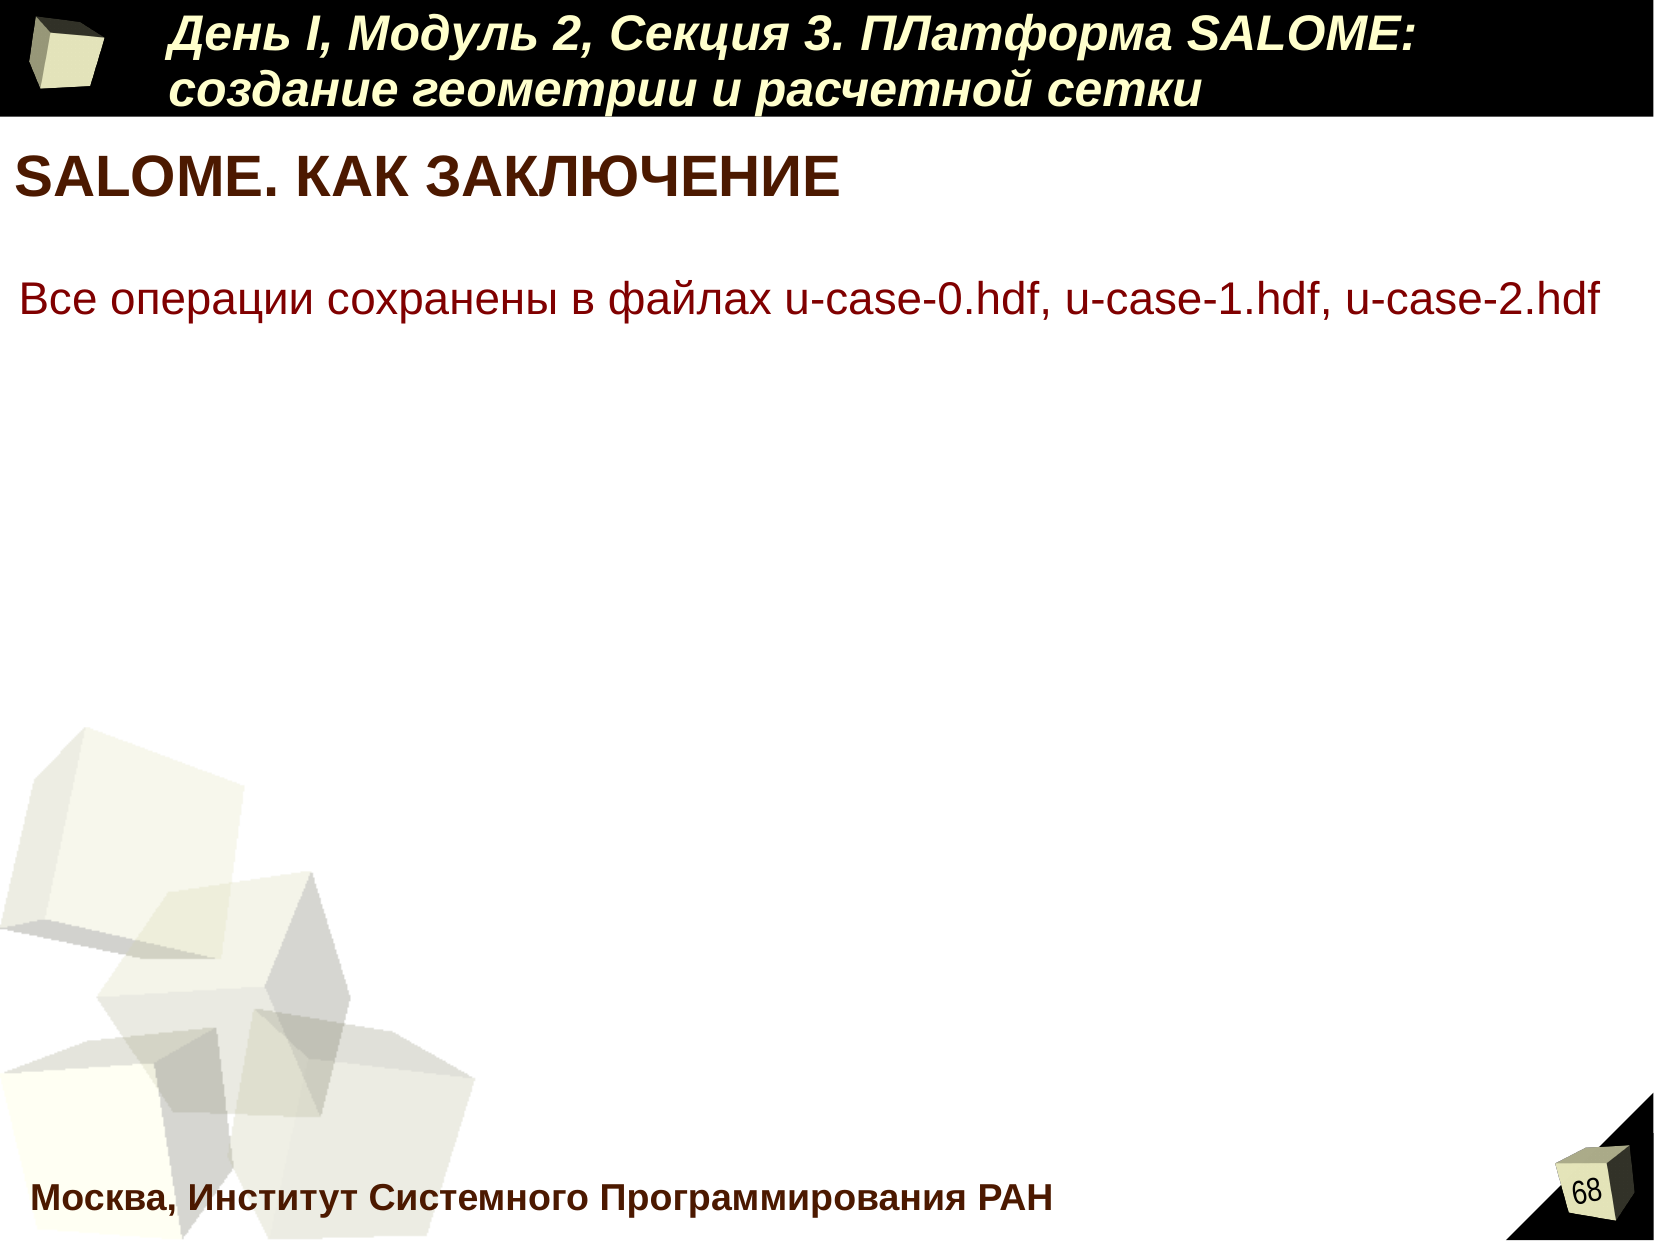

SALOME. КАК ЗАКЛЮЧЕНИЕ
Все операции сохранены в файлах u-case-0.hdf, u-case-1.hdf, u-case-2.hdf